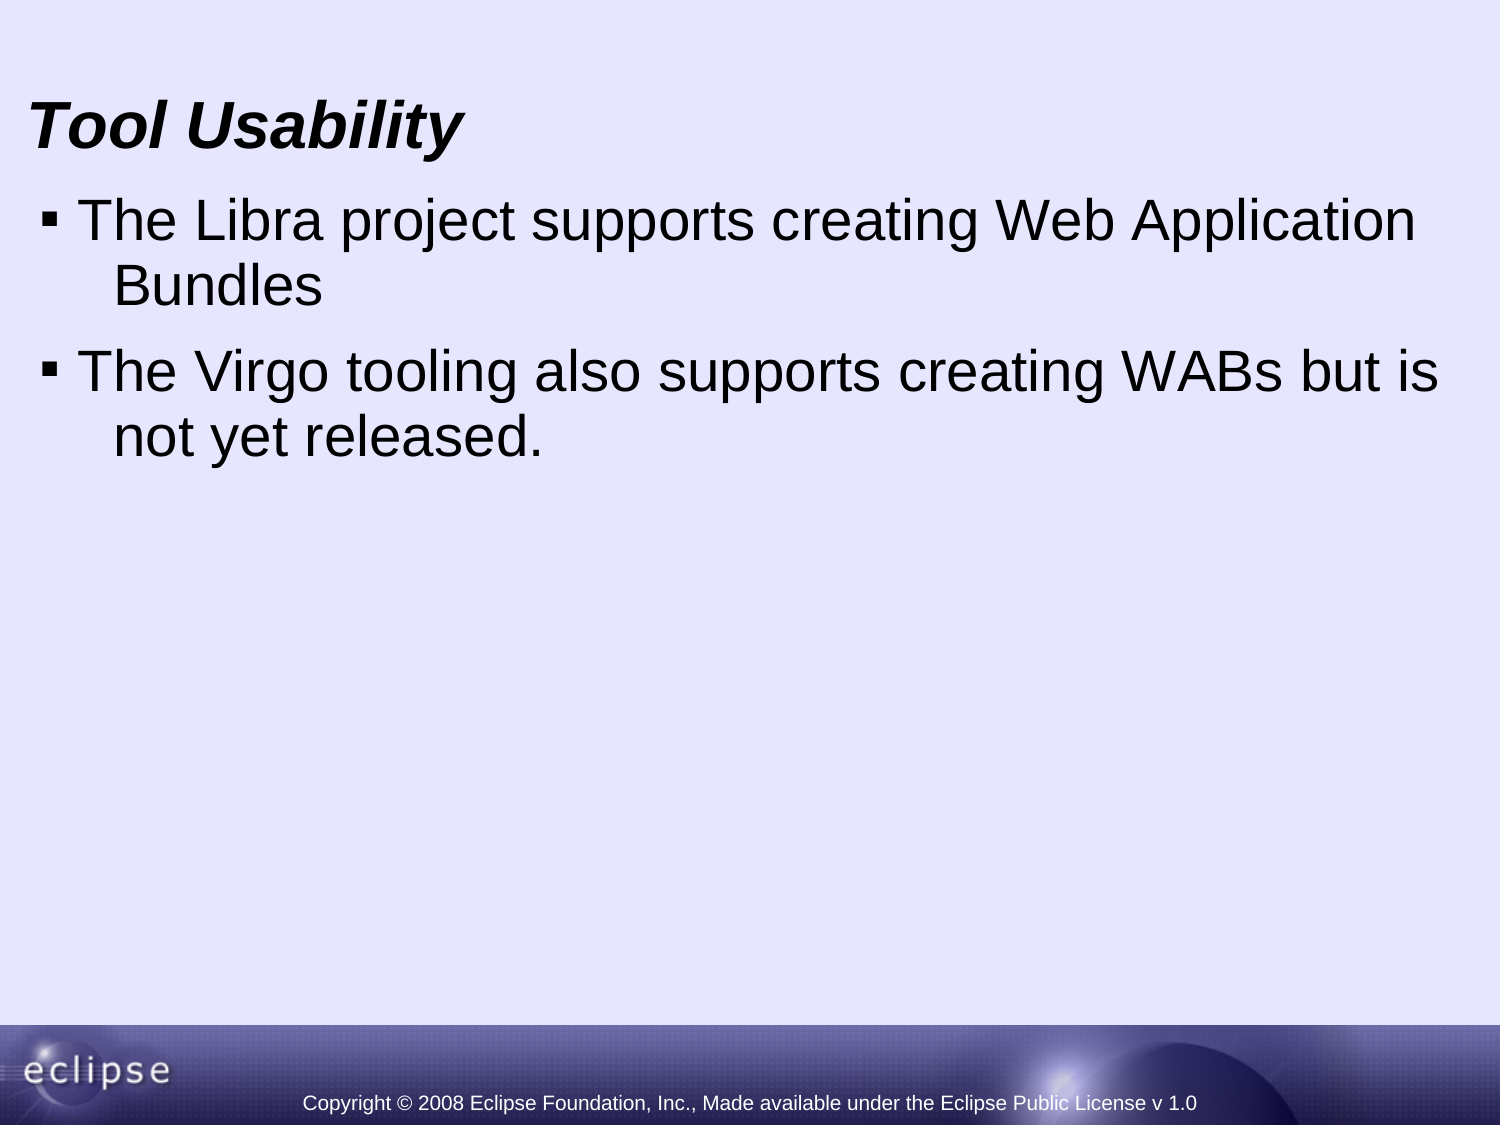

# Tool Usability
The Libra project supports creating Web Application Bundles
The Virgo tooling also supports creating WABs but is not yet released.